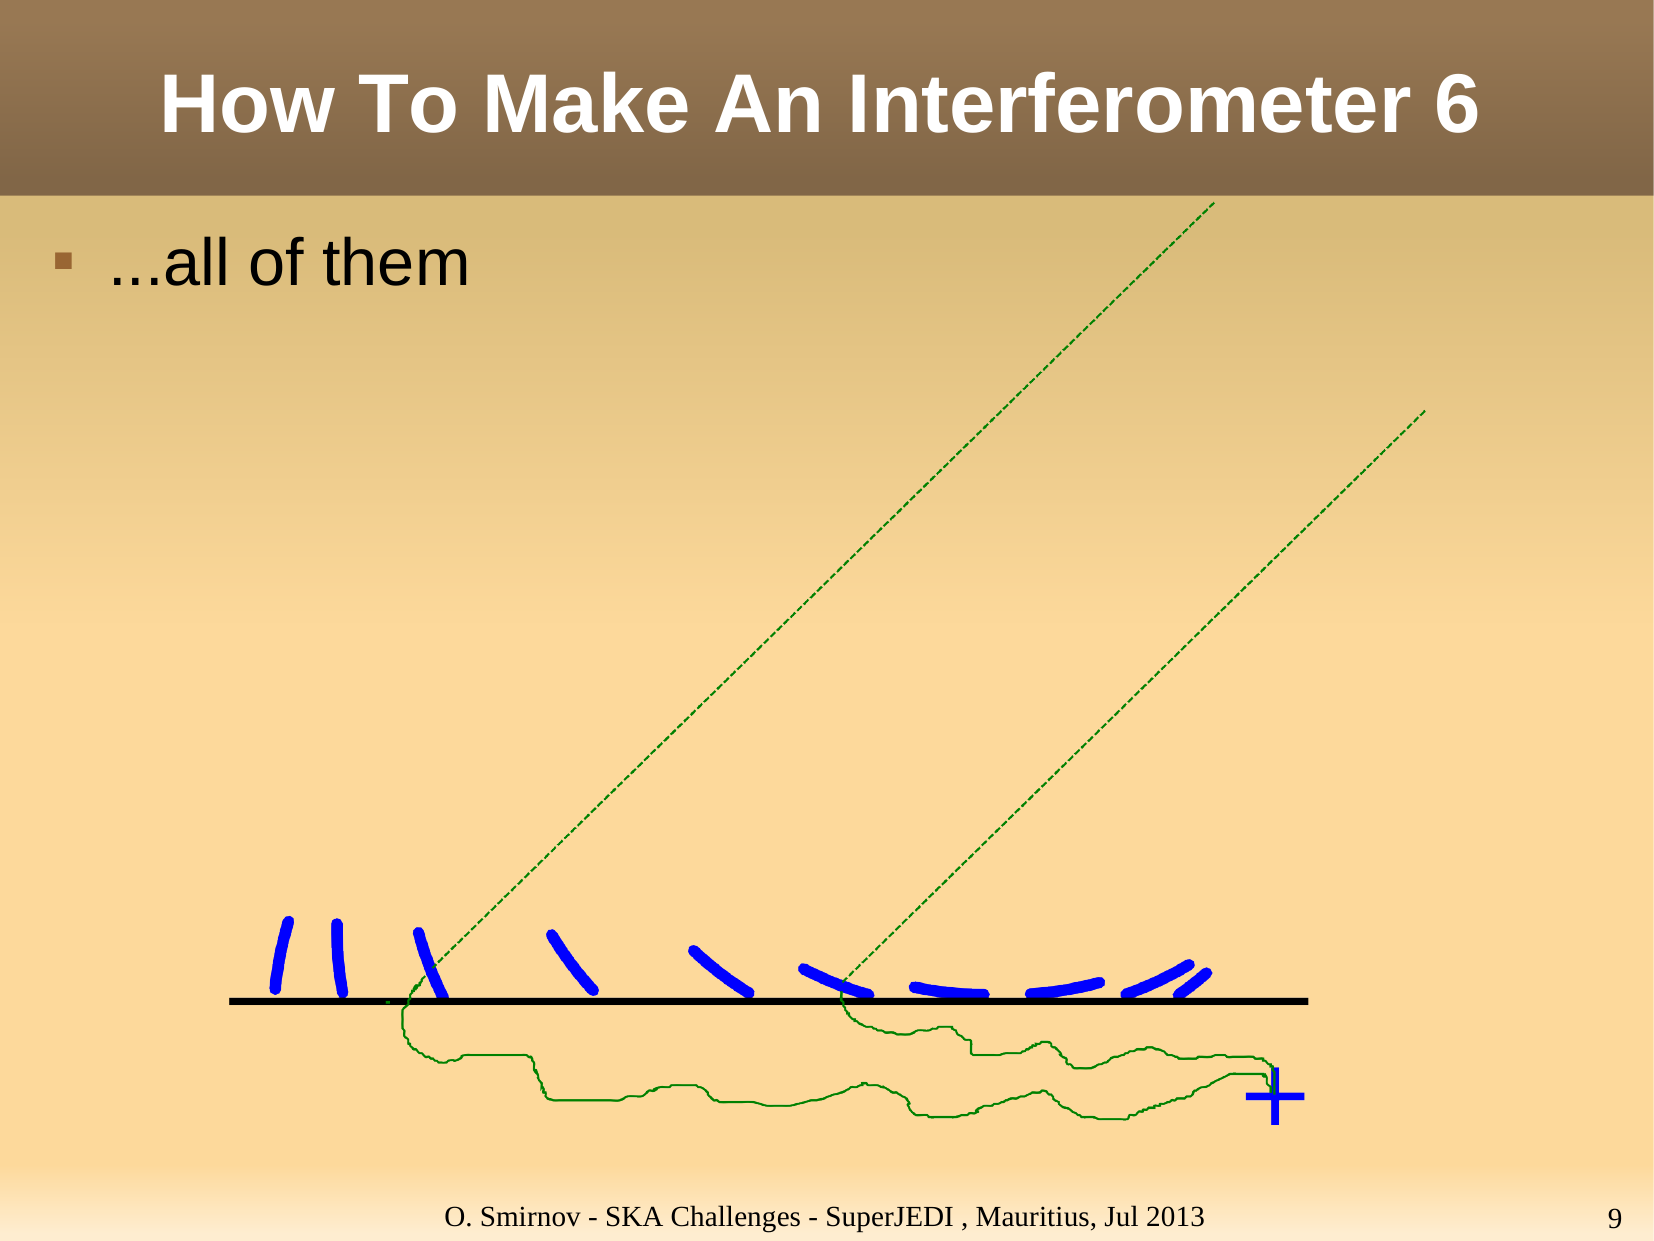

# How To Make An Interferometer 6
...all of them
O. Smirnov - SKA Challenges - SuperJEDI , Mauritius, Jul 2013
9